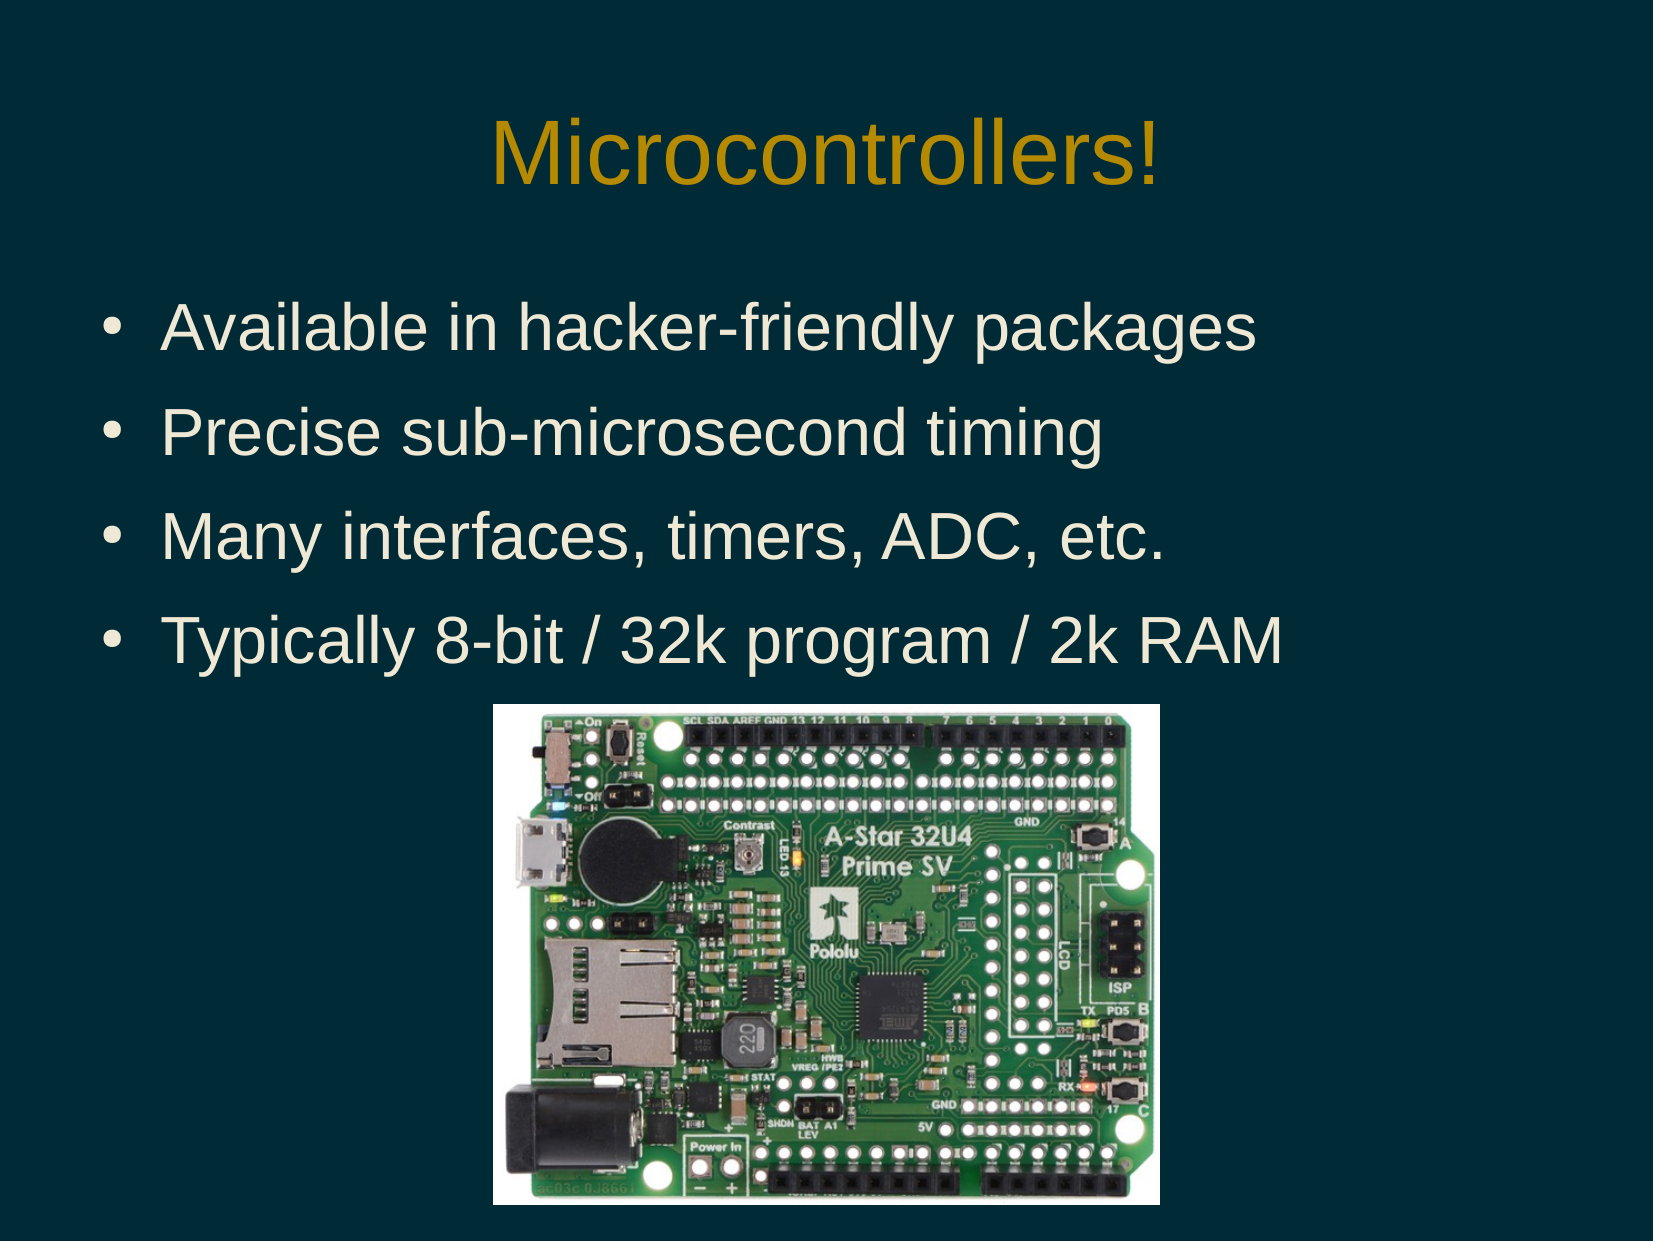

# Microcontrollers!
Available in hacker-friendly packages
Precise sub-microsecond timing
Many interfaces, timers, ADC, etc.
Typically 8-bit / 32k program / 2k RAM